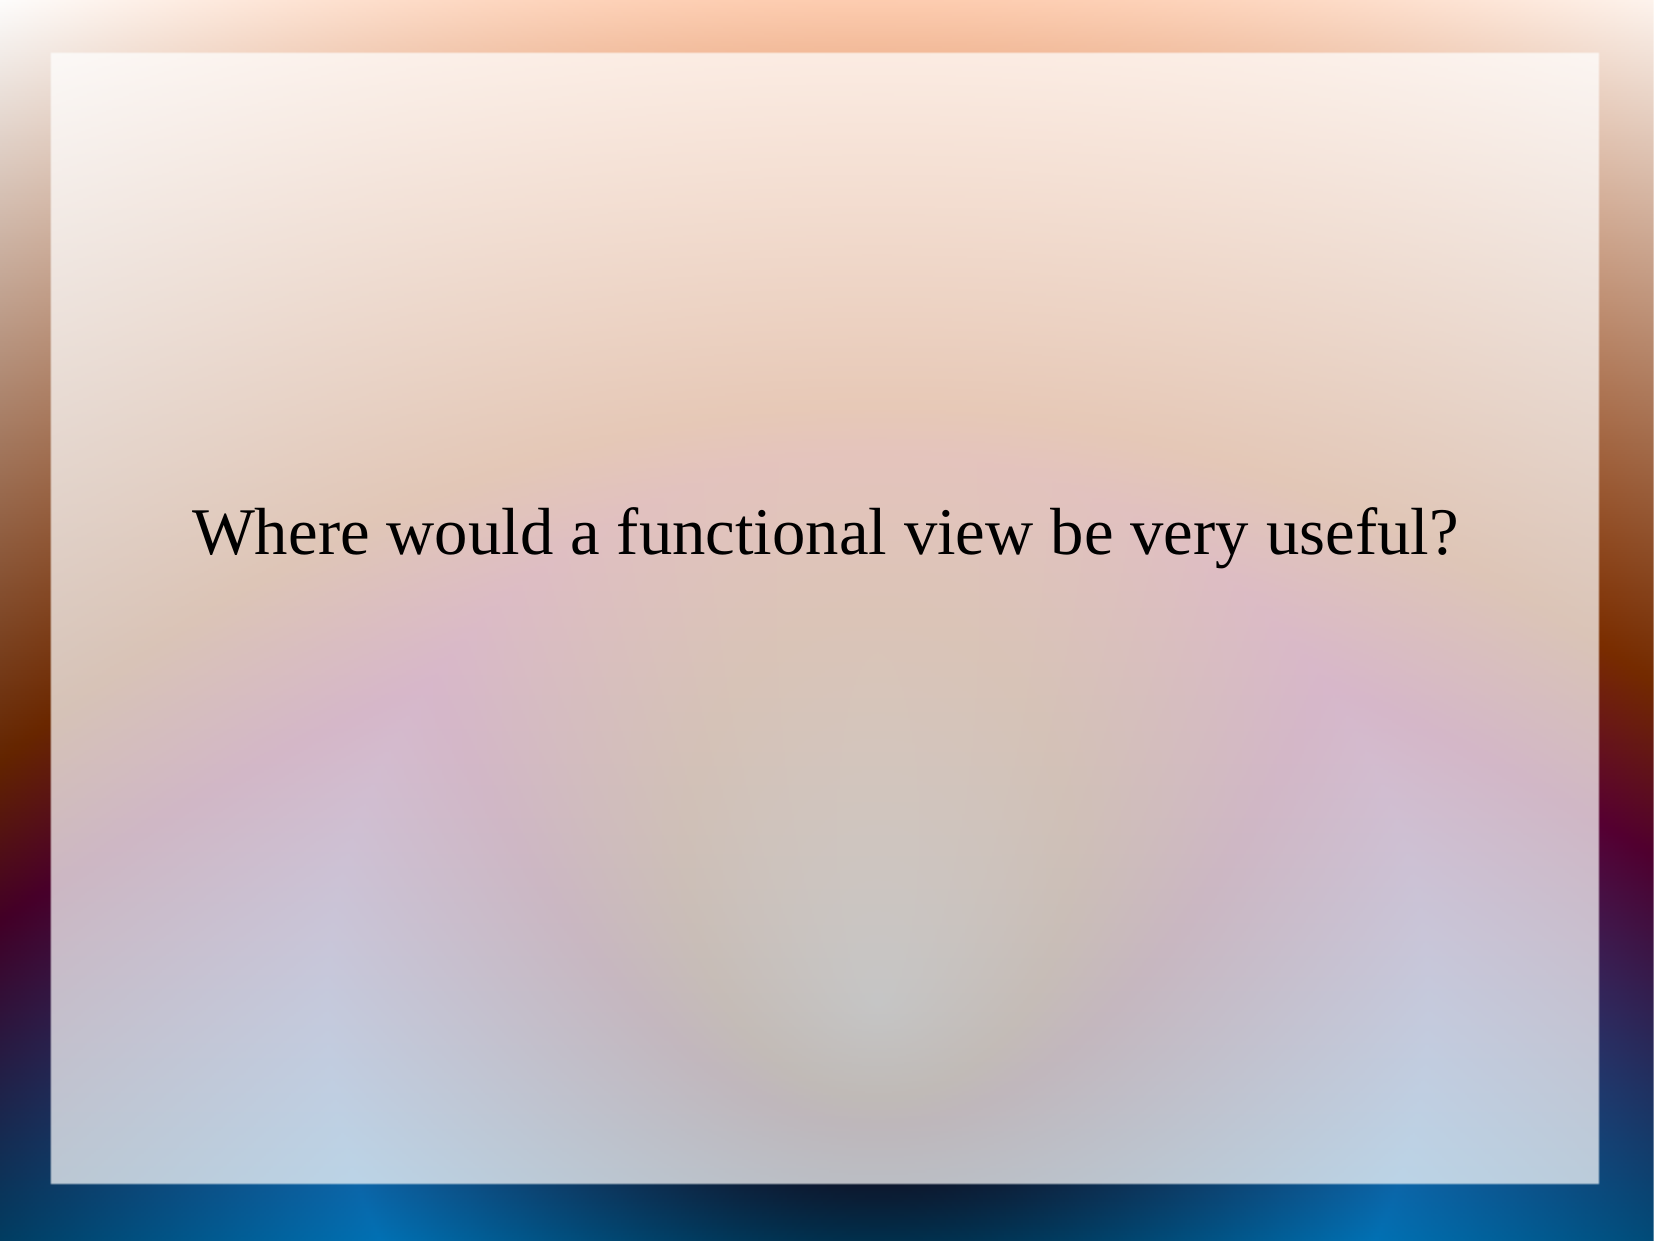

# Where would a functional view be very useful?